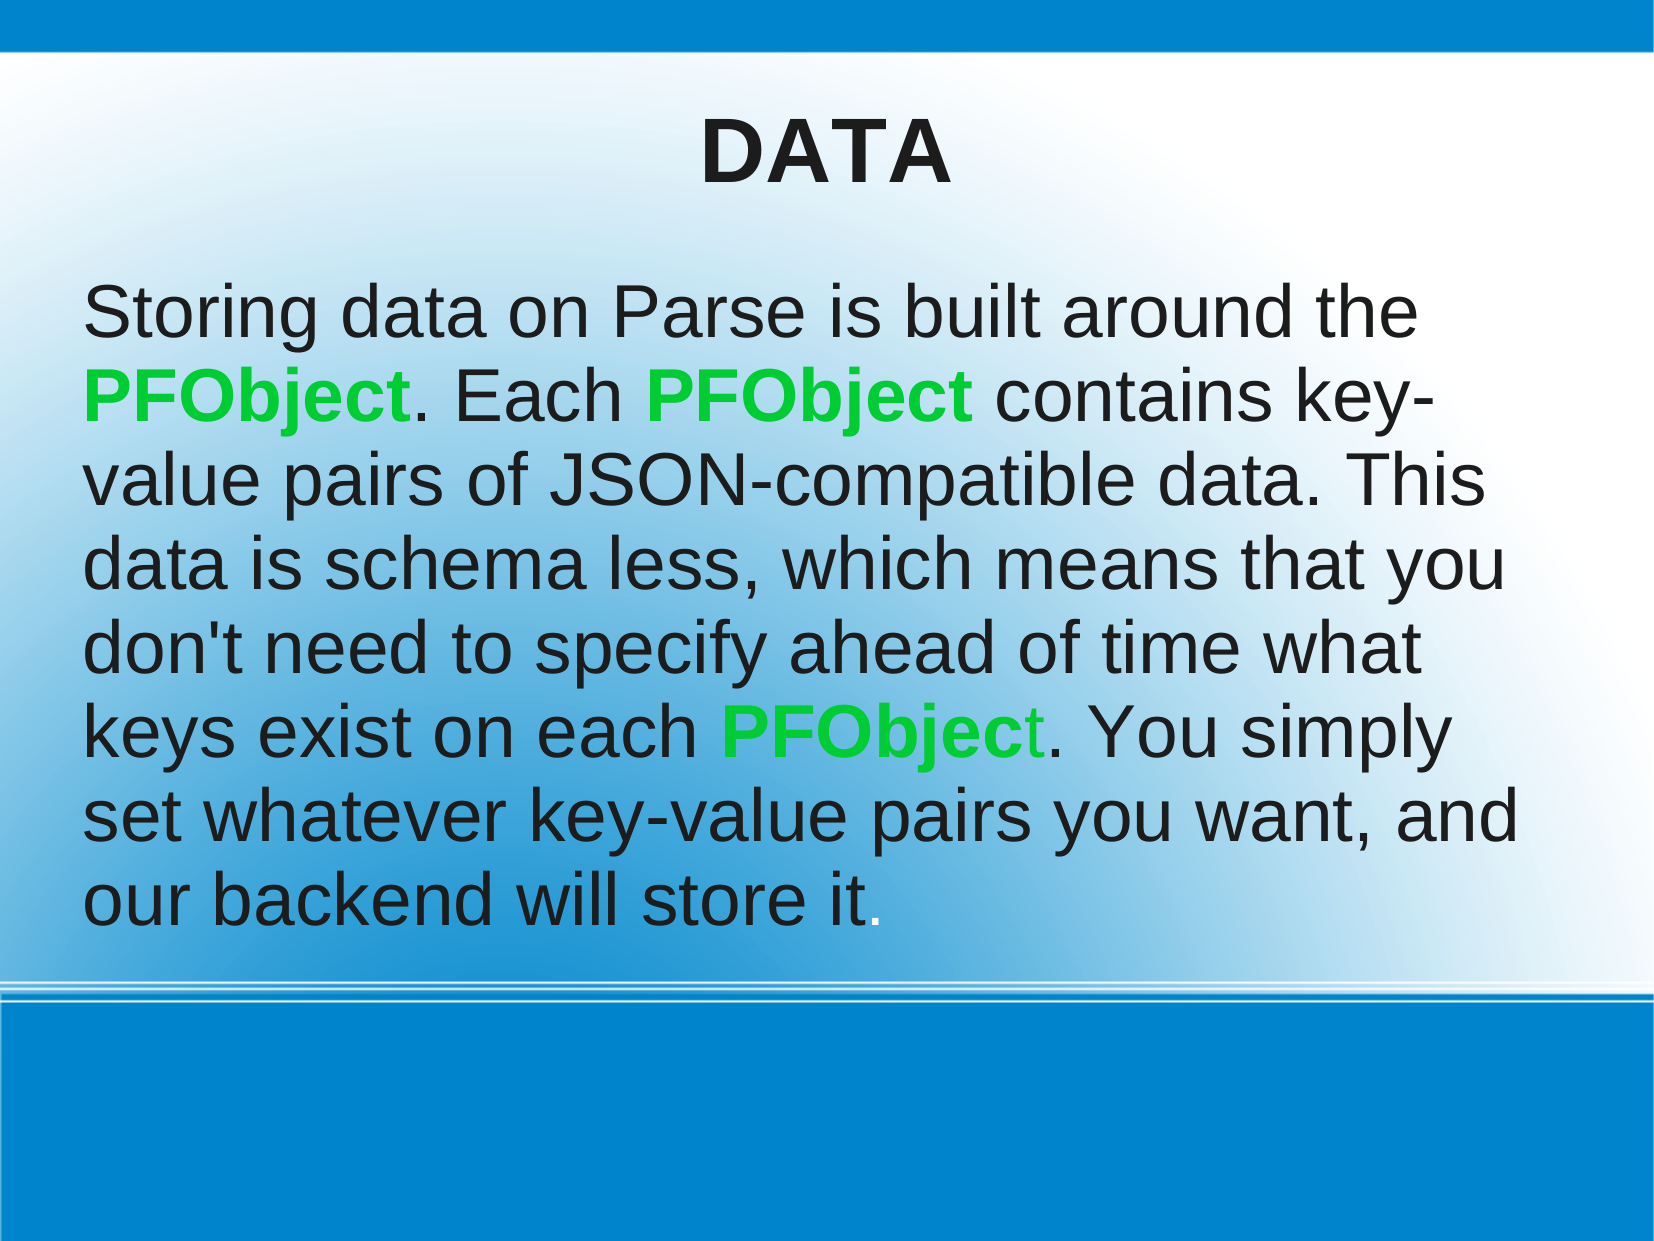

# DATA
Storing data on Parse is built around the PFObject. Each PFObject contains key-value pairs of JSON-compatible data. This data is schema less, which means that you don't need to specify ahead of time what keys exist on each PFObject. You simply set whatever key-value pairs you want, and our backend will store it.